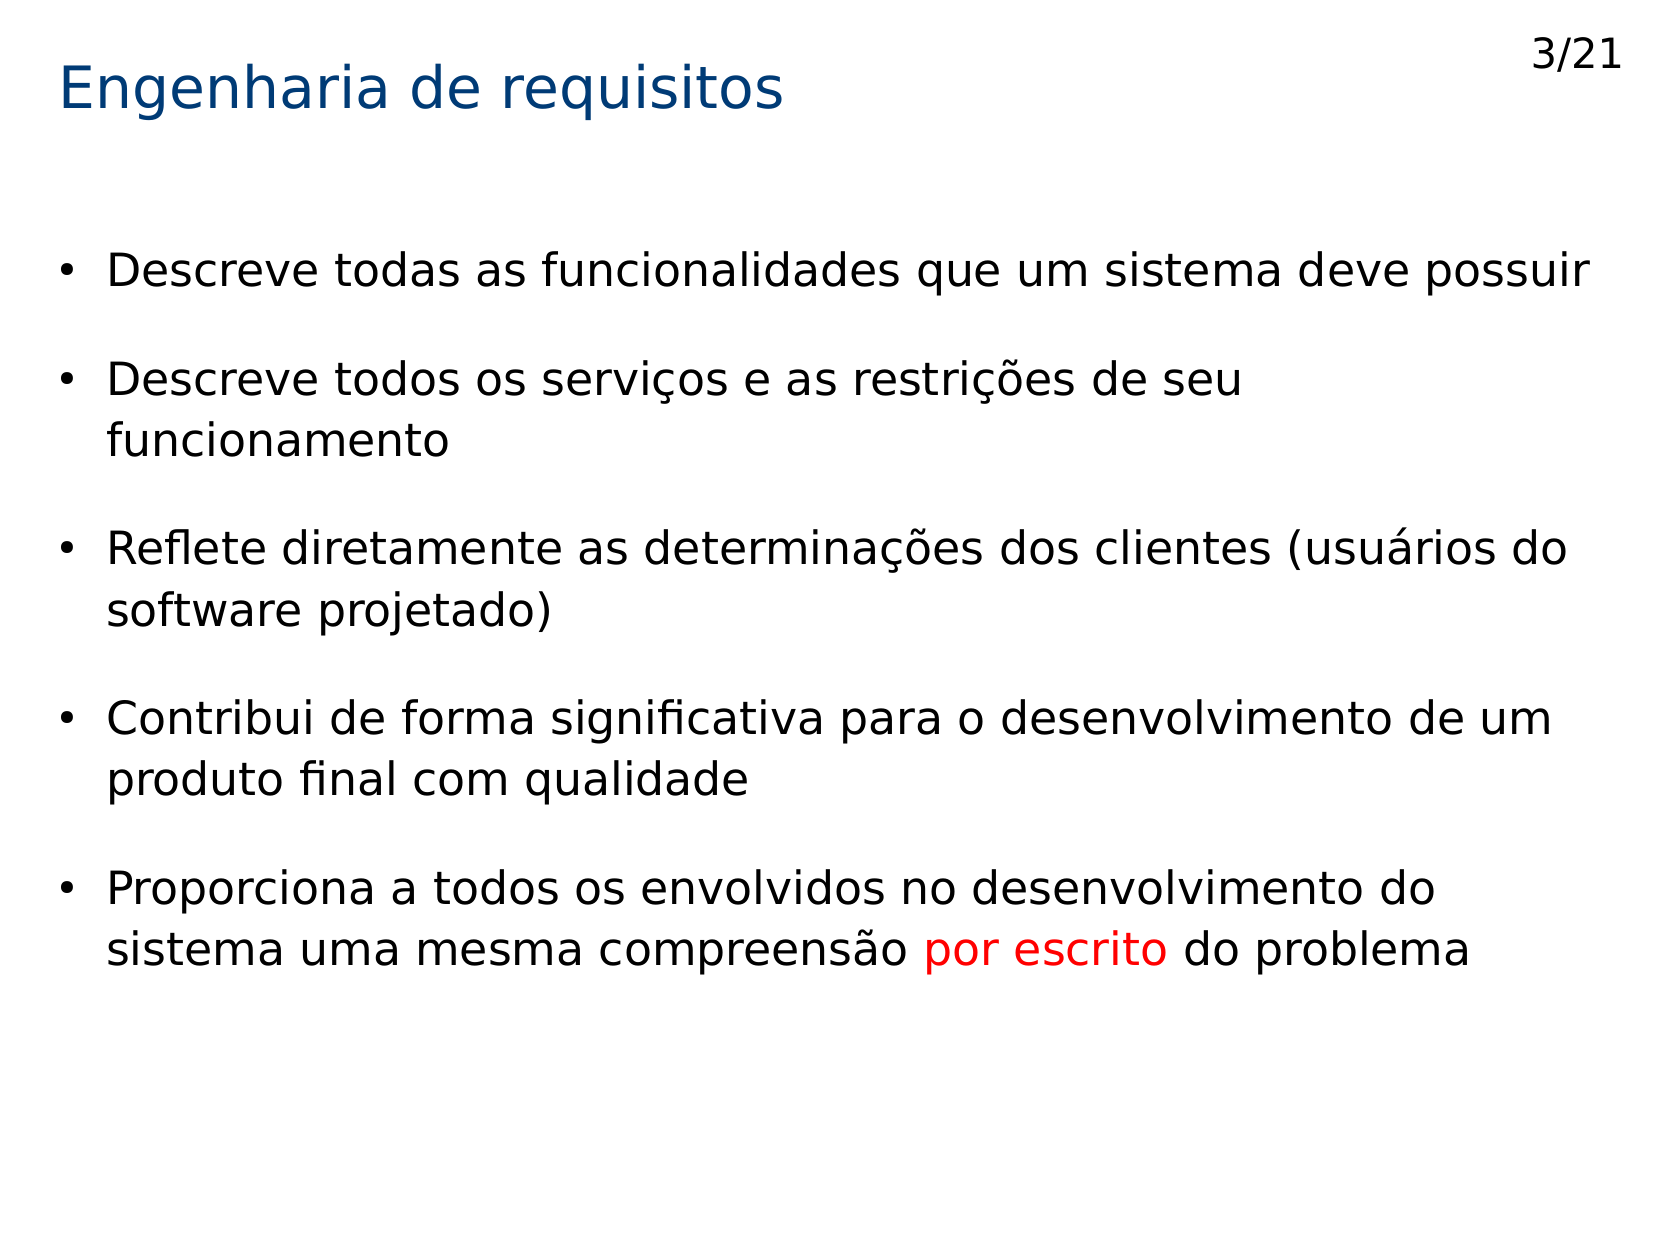

# Engenharia de requisitos
3
Descreve todas as funcionalidades que um sistema deve possuir
Descreve todos os serviços e as restrições de seu funcionamento
Reflete diretamente as determinações dos clientes (usuários do software projetado)
Contribui de forma significativa para o desenvolvimento de um produto final com qualidade
Proporciona a todos os envolvidos no desenvolvimento do sistema uma mesma compreensão por escrito do problema